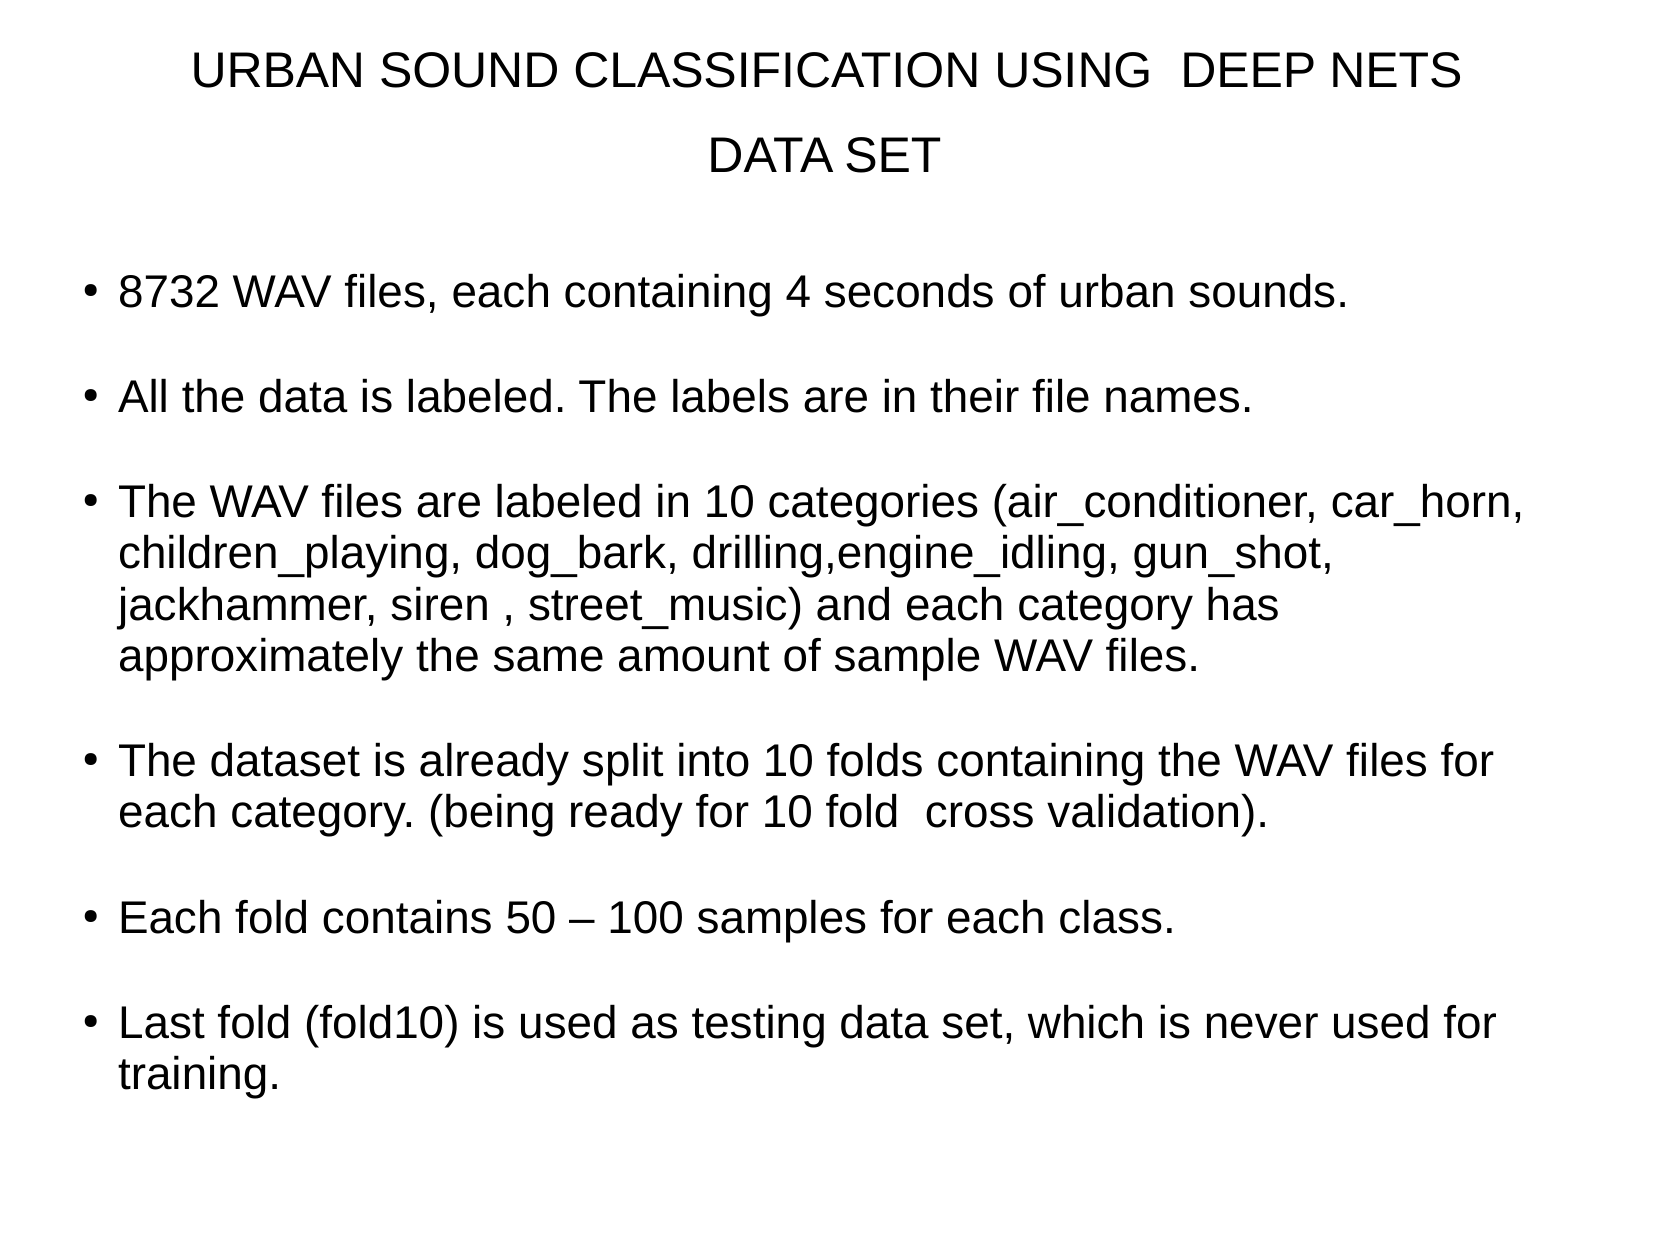

# URBAN SOUND CLASSIFICATION USING DEEP NETS
DATA SET
8732 WAV files, each containing 4 seconds of urban sounds.
All the data is labeled. The labels are in their file names.
The WAV files are labeled in 10 categories (air_conditioner, car_horn, children_playing, dog_bark, drilling,engine_idling, gun_shot, jackhammer, siren , street_music) and each category has approximately the same amount of sample WAV files.
The dataset is already split into 10 folds containing the WAV files for each category. (being ready for 10 fold cross validation).
Each fold contains 50 – 100 samples for each class.
Last fold (fold10) is used as testing data set, which is never used for training.